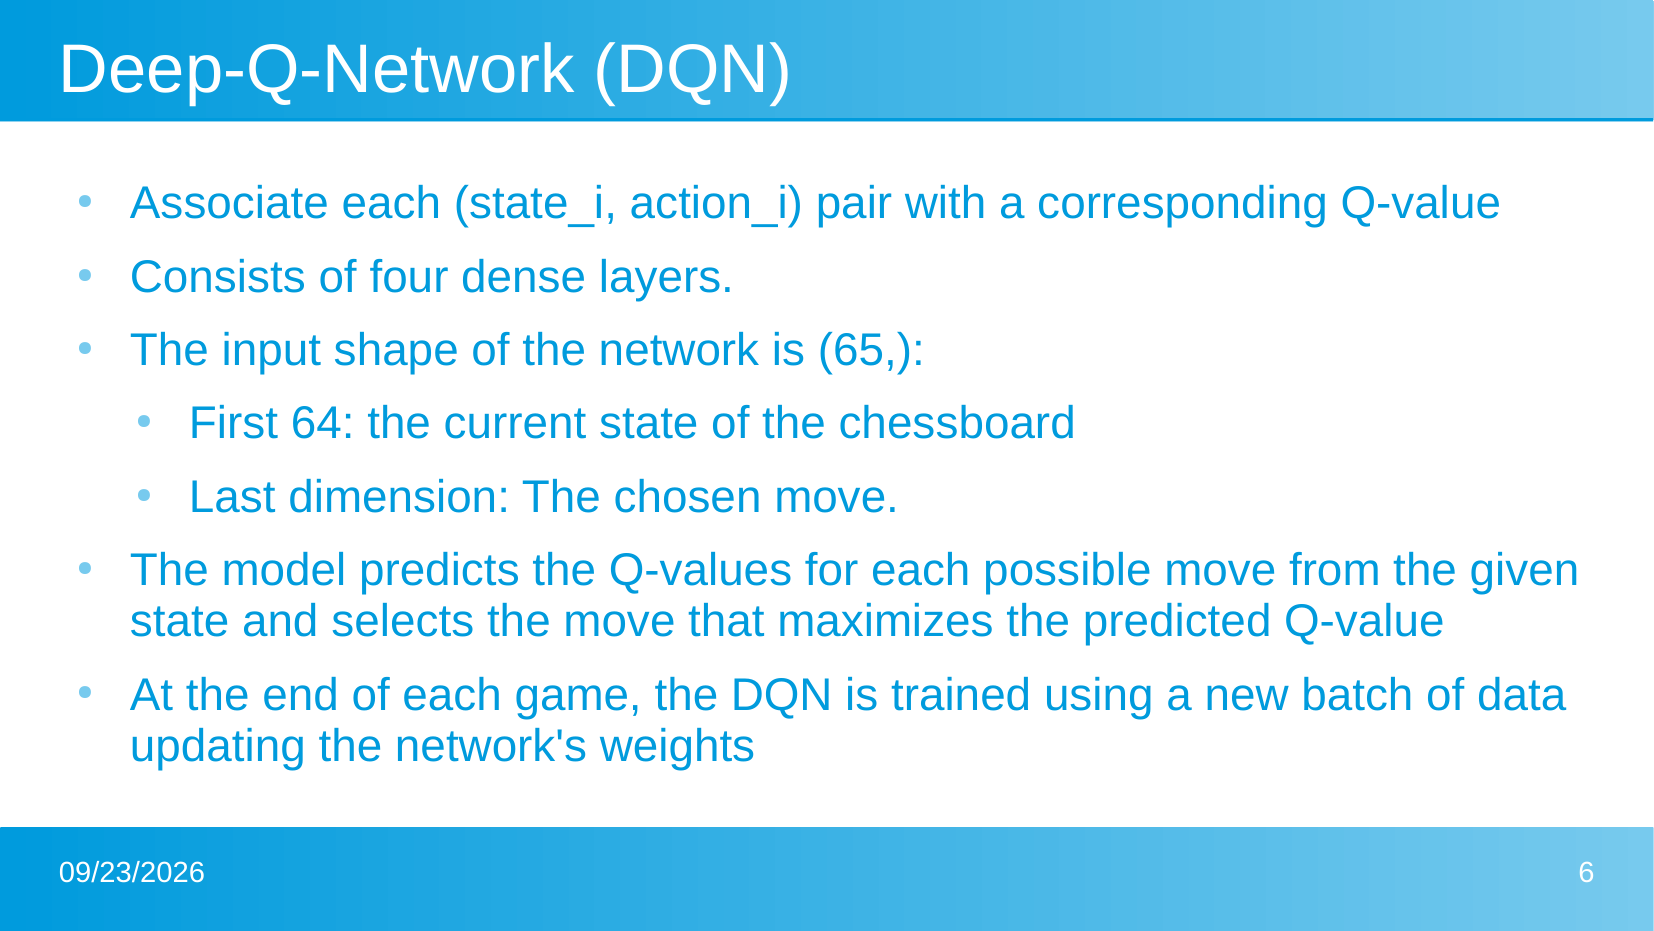

# Deep-Q-Network (DQN)
Associate each (state_i, action_i) pair with a corresponding Q-value
Consists of four dense layers.
The input shape of the network is (65,):
First 64: the current state of the chessboard
Last dimension: The chosen move.
The model predicts the Q-values for each possible move from the given state and selects the move that maximizes the predicted Q-value
At the end of each game, the DQN is trained using a new batch of data updating the network's weights
6